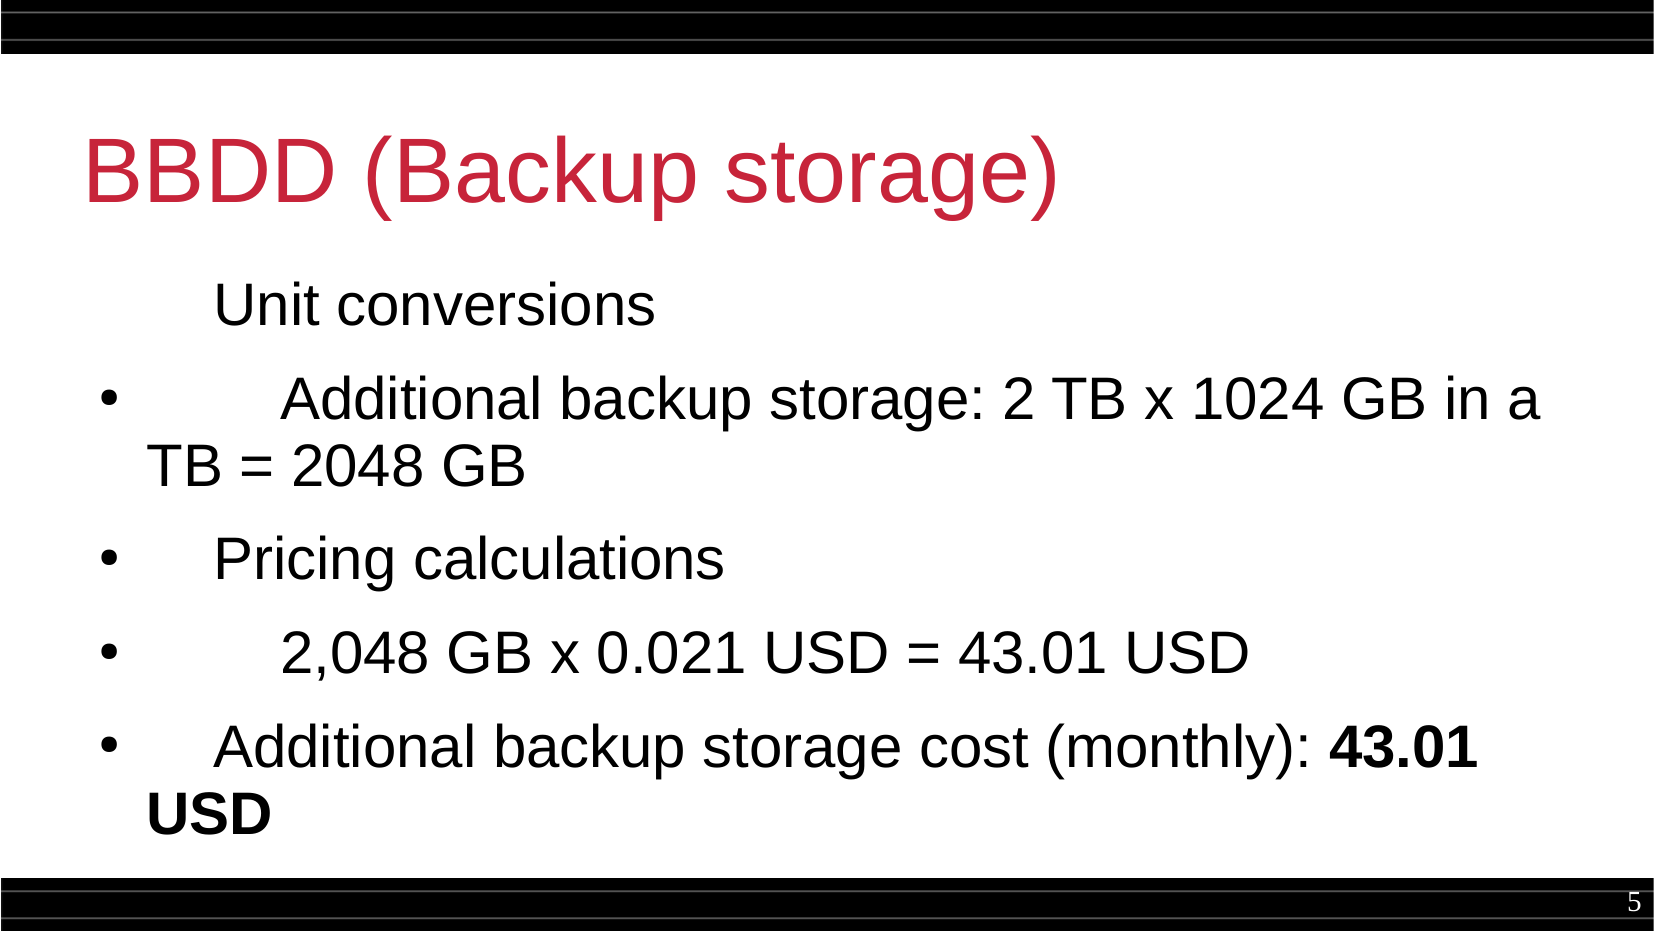

# BBDD (Backup storage)
 Unit conversions
 Additional backup storage: 2 TB x 1024 GB in a TB = 2048 GB
 Pricing calculations
 2,048 GB x 0.021 USD = 43.01 USD
 Additional backup storage cost (monthly): 43.01 USD